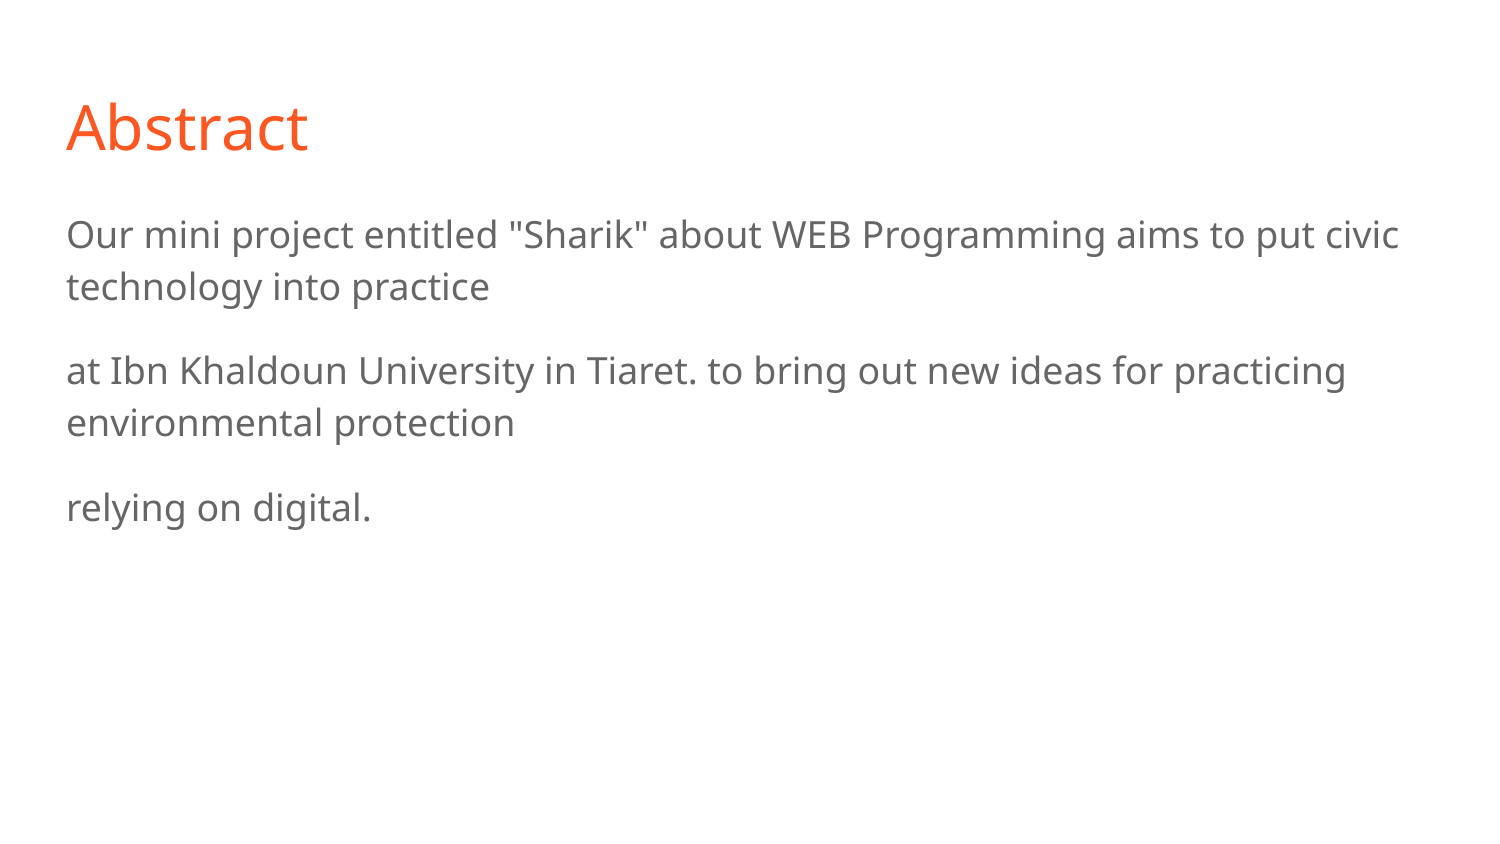

# Abstract
Our mini project entitled "Sharik" about WEB Programming aims to put civic technology into practice
at Ibn Khaldoun University in Tiaret. to bring out new ideas for practicing environmental protection
relying on digital.